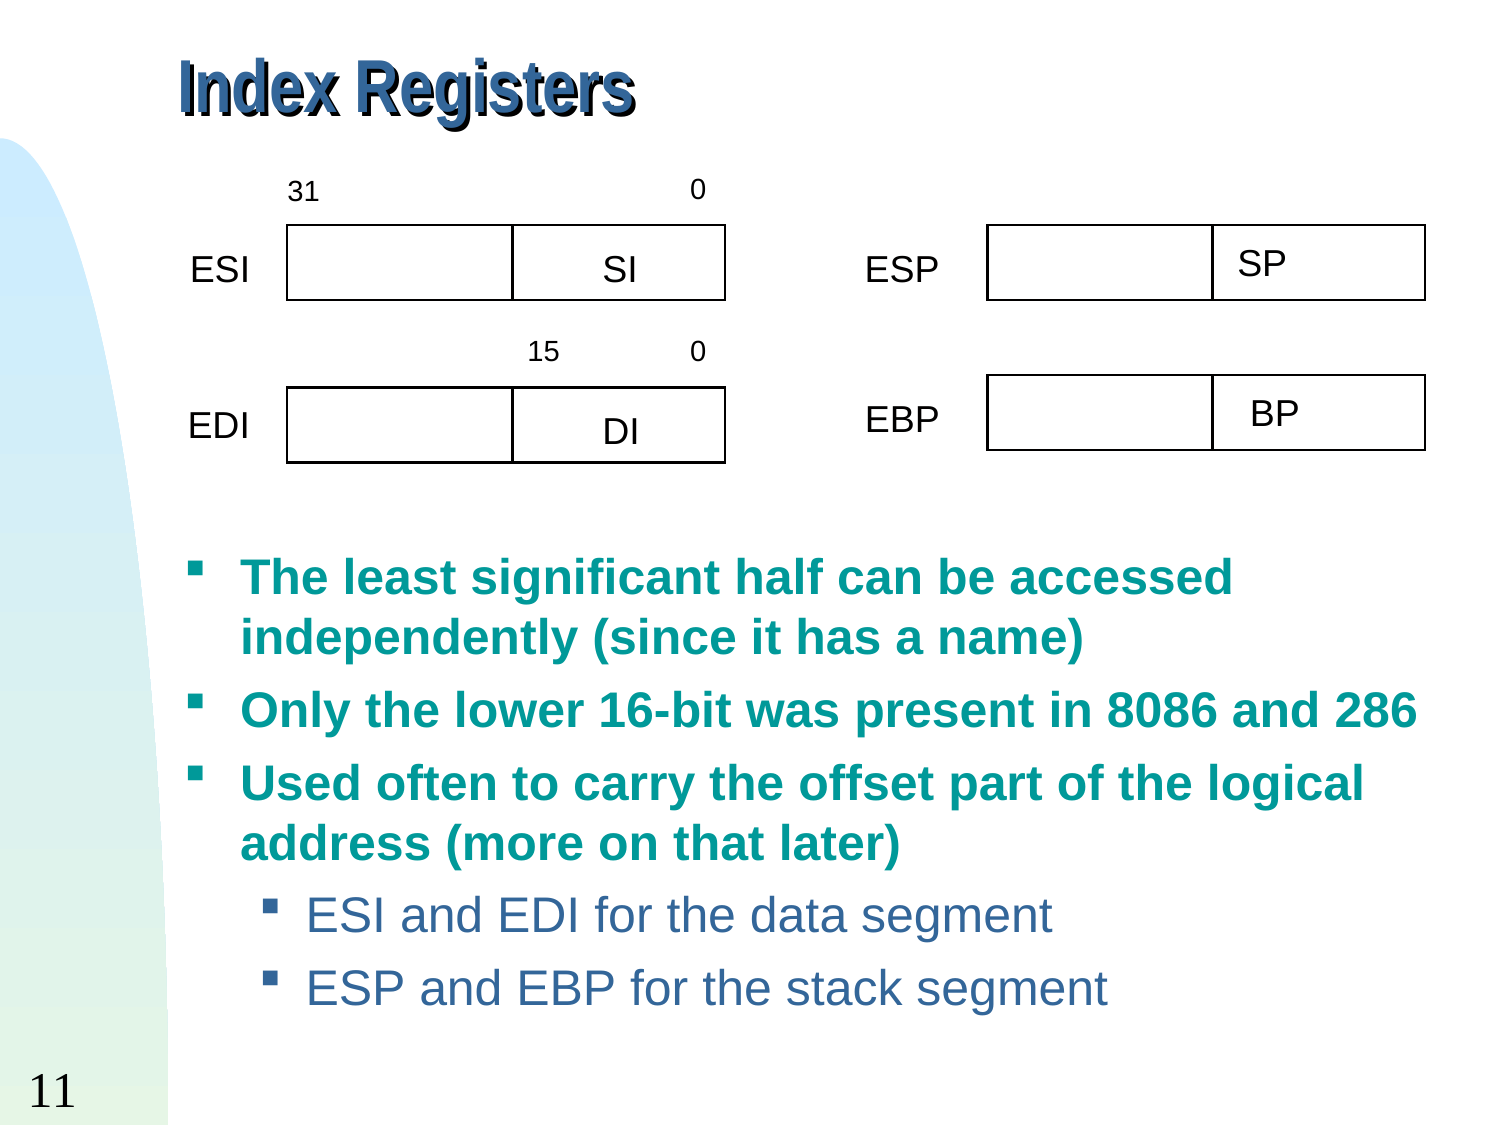

# Index Registers
0
31
SP
ESI
SI
ESP
15
0
BP
EBP
EDI
DI
The least significant half can be accessed independently (since it has a name)
Only the lower 16-bit was present in 8086 and 286
Used often to carry the offset part of the logical address (more on that later)
ESI and EDI for the data segment
ESP and EBP for the stack segment
11